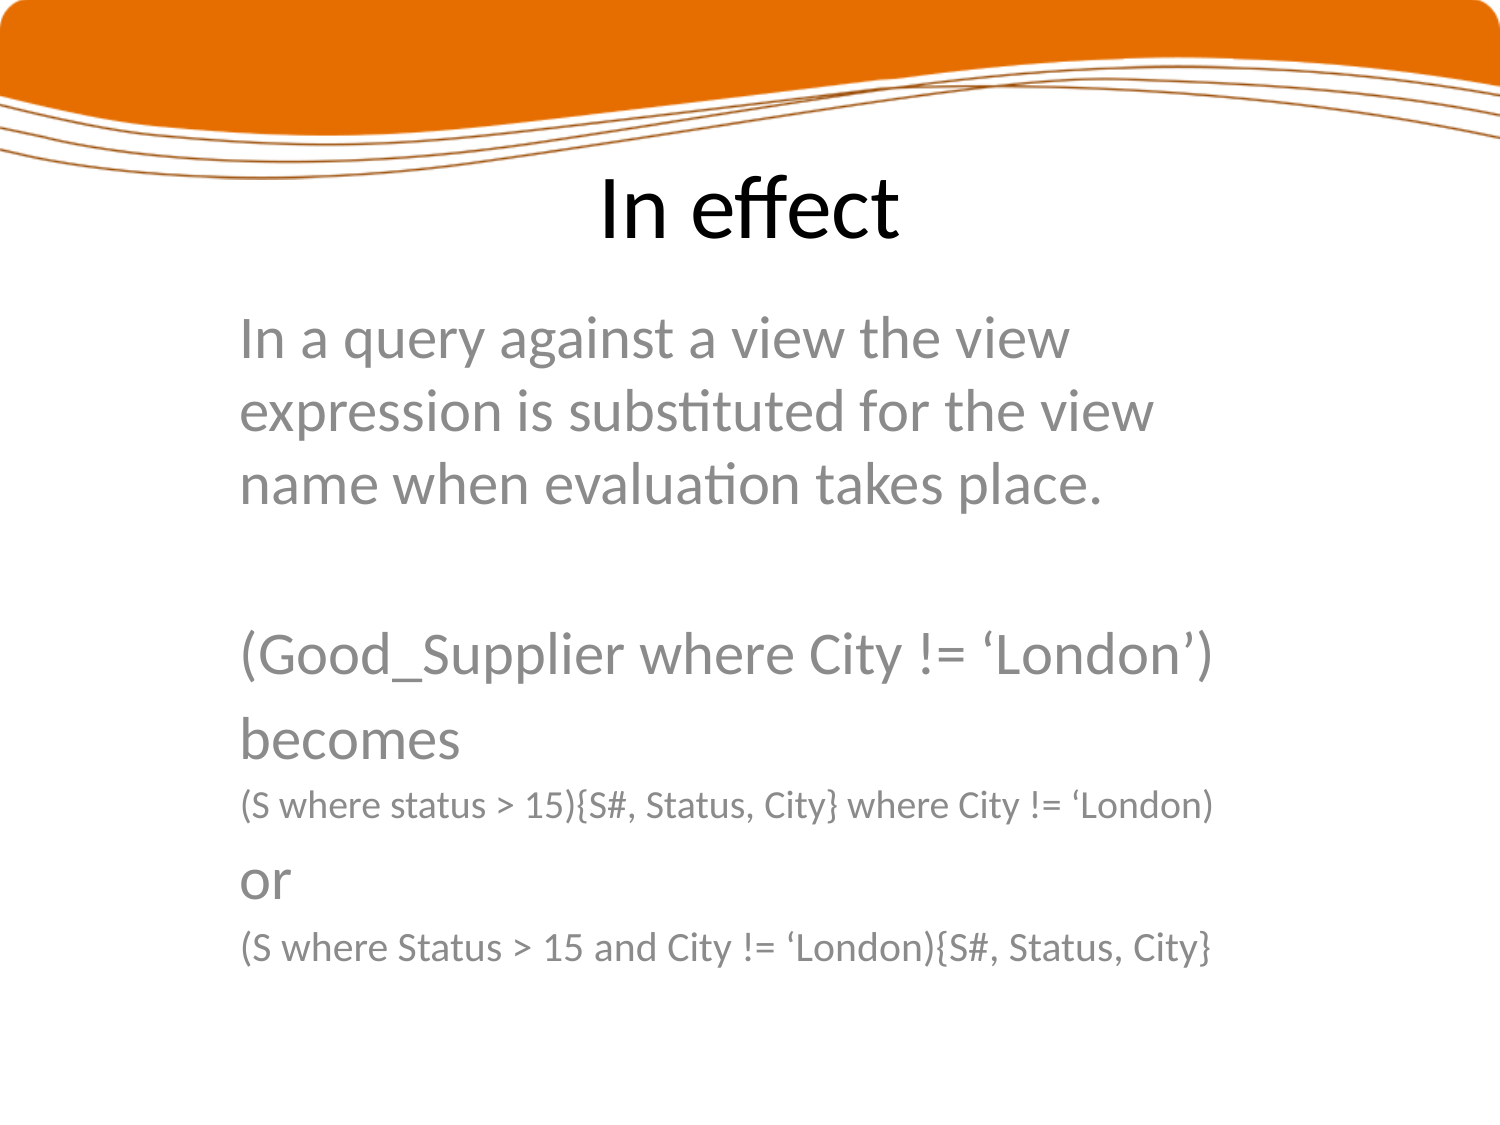

In effect
In a query against a view the view expression is substituted for the view name when evaluation takes place.
(Good_Supplier where City != ‘London’)
becomes
(S where status > 15){S#, Status, City} where City != ‘London)
or
(S where Status > 15 and City != ‘London){S#, Status, City}